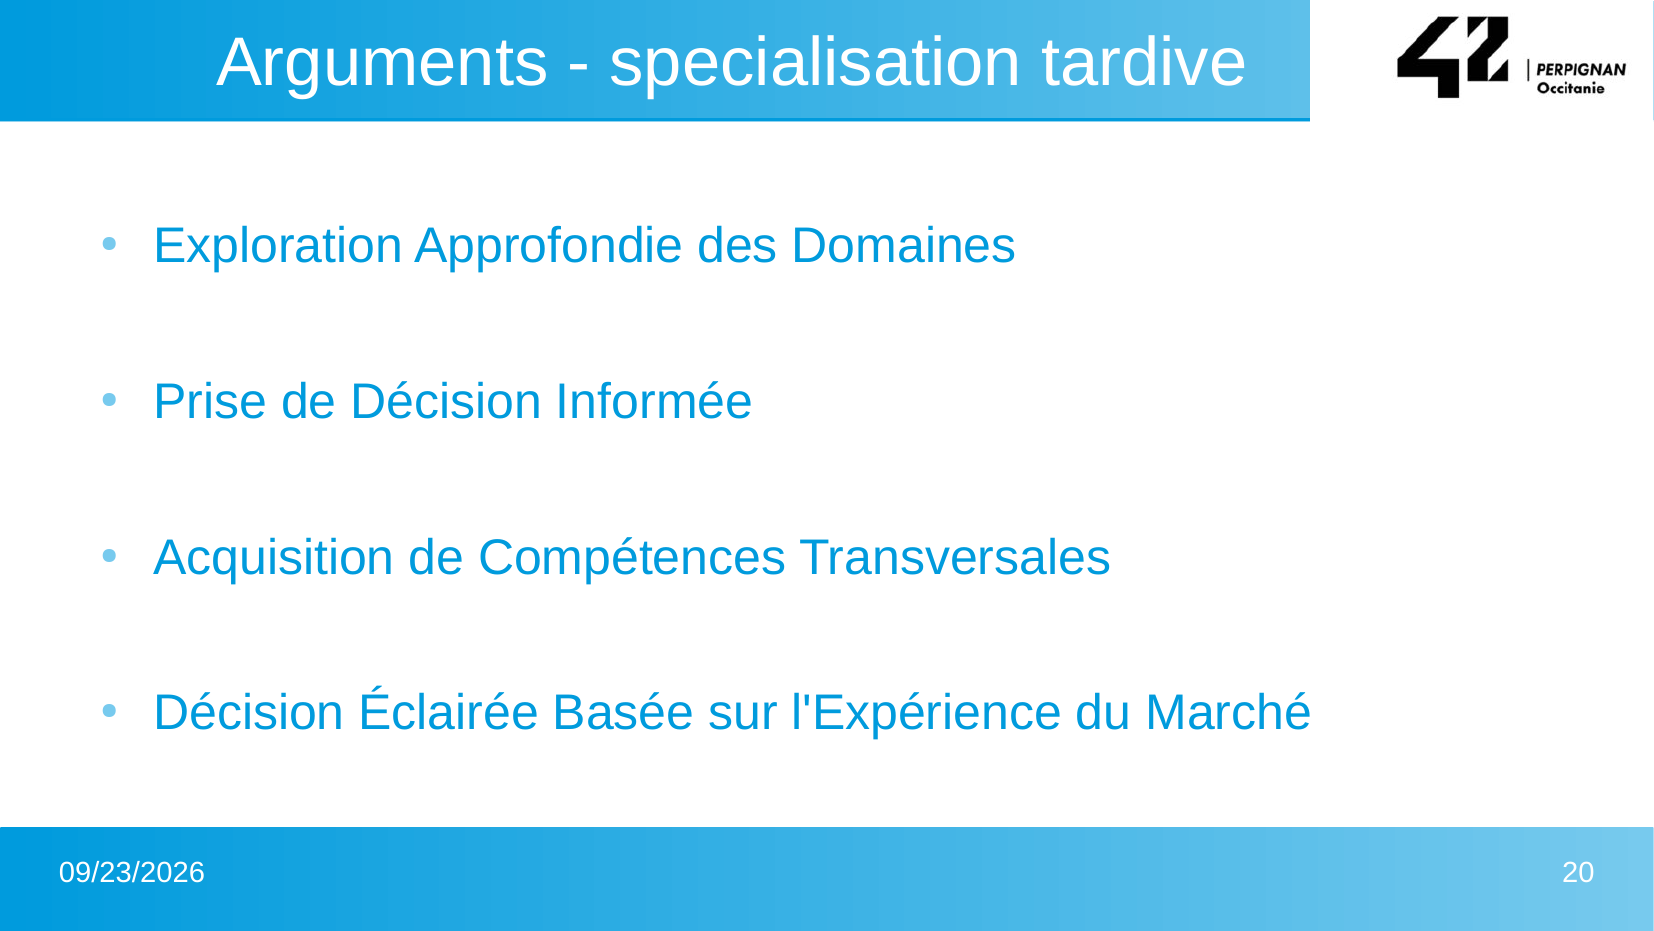

# Arguments - specialisation tardive
Exploration Approfondie des Domaines
Prise de Décision Informée
Acquisition de Compétences Transversales
Décision Éclairée Basée sur l'Expérience du Marché
20